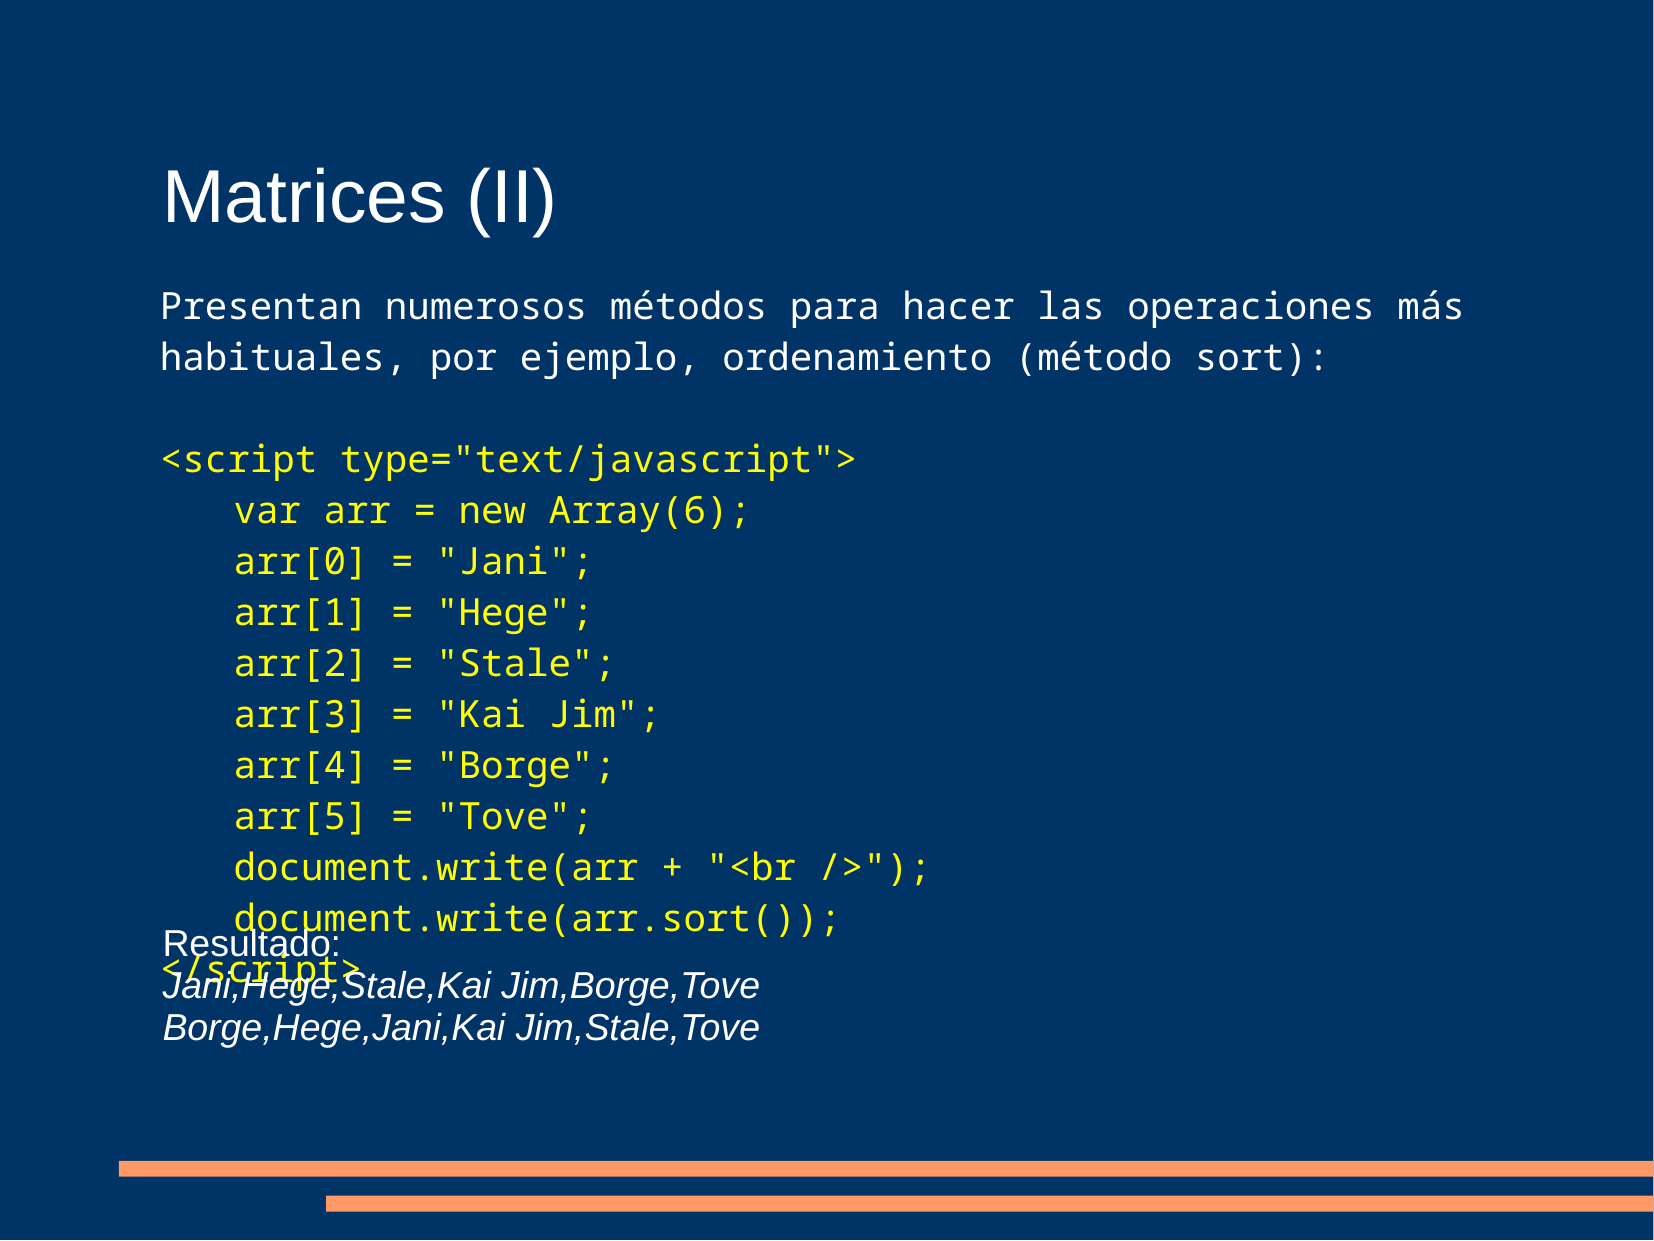

Matrices (II)
Presentan numerosos métodos para hacer las operaciones más habituales, por ejemplo, ordenamiento (método sort):
<script type="text/javascript">
	var arr = new Array(6);
	arr[0] = "Jani";
	arr[1] = "Hege";
	arr[2] = "Stale";
	arr[3] = "Kai Jim";
	arr[4] = "Borge";
	arr[5] = "Tove";
	document.write(arr + "<br />");
	document.write(arr.sort());
</script>
Resultado:
Jani,Hege,Stale,Kai Jim,Borge,Tove
Borge,Hege,Jani,Kai Jim,Stale,Tove